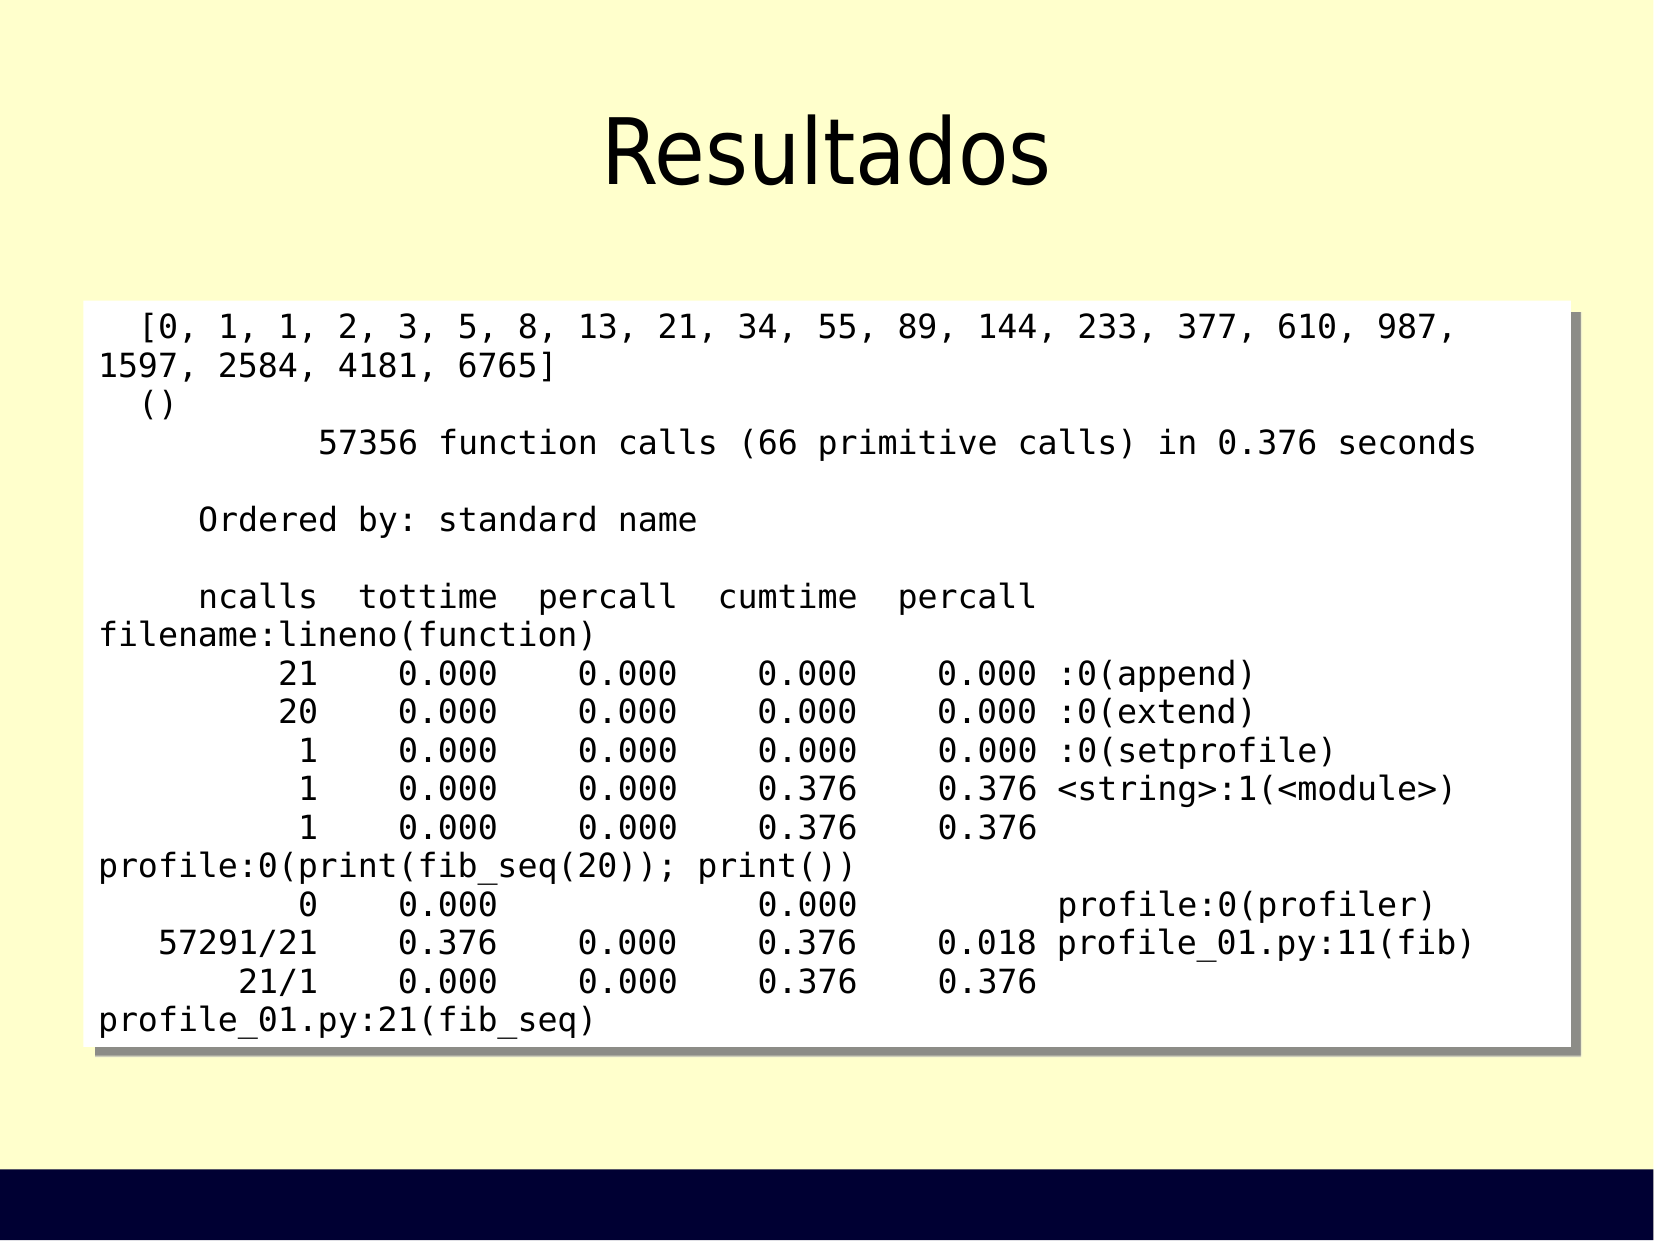

# Resultados
 [0, 1, 1, 2, 3, 5, 8, 13, 21, 34, 55, 89, 144, 233, 377, 610, 987, 1597, 2584, 4181, 6765]
 ()
 57356 function calls (66 primitive calls) in 0.376 seconds
 Ordered by: standard name
 ncalls tottime percall cumtime percall filename:lineno(function)
 21 0.000 0.000 0.000 0.000 :0(append)
 20 0.000 0.000 0.000 0.000 :0(extend)
 1 0.000 0.000 0.000 0.000 :0(setprofile)
 1 0.000 0.000 0.376 0.376 <string>:1(<module>)
 1 0.000 0.000 0.376 0.376 profile:0(print(fib_seq(20)); print())
 0 0.000 0.000 profile:0(profiler)
 57291/21 0.376 0.000 0.376 0.018 profile_01.py:11(fib)
 21/1 0.000 0.000 0.376 0.376 profile_01.py:21(fib_seq)